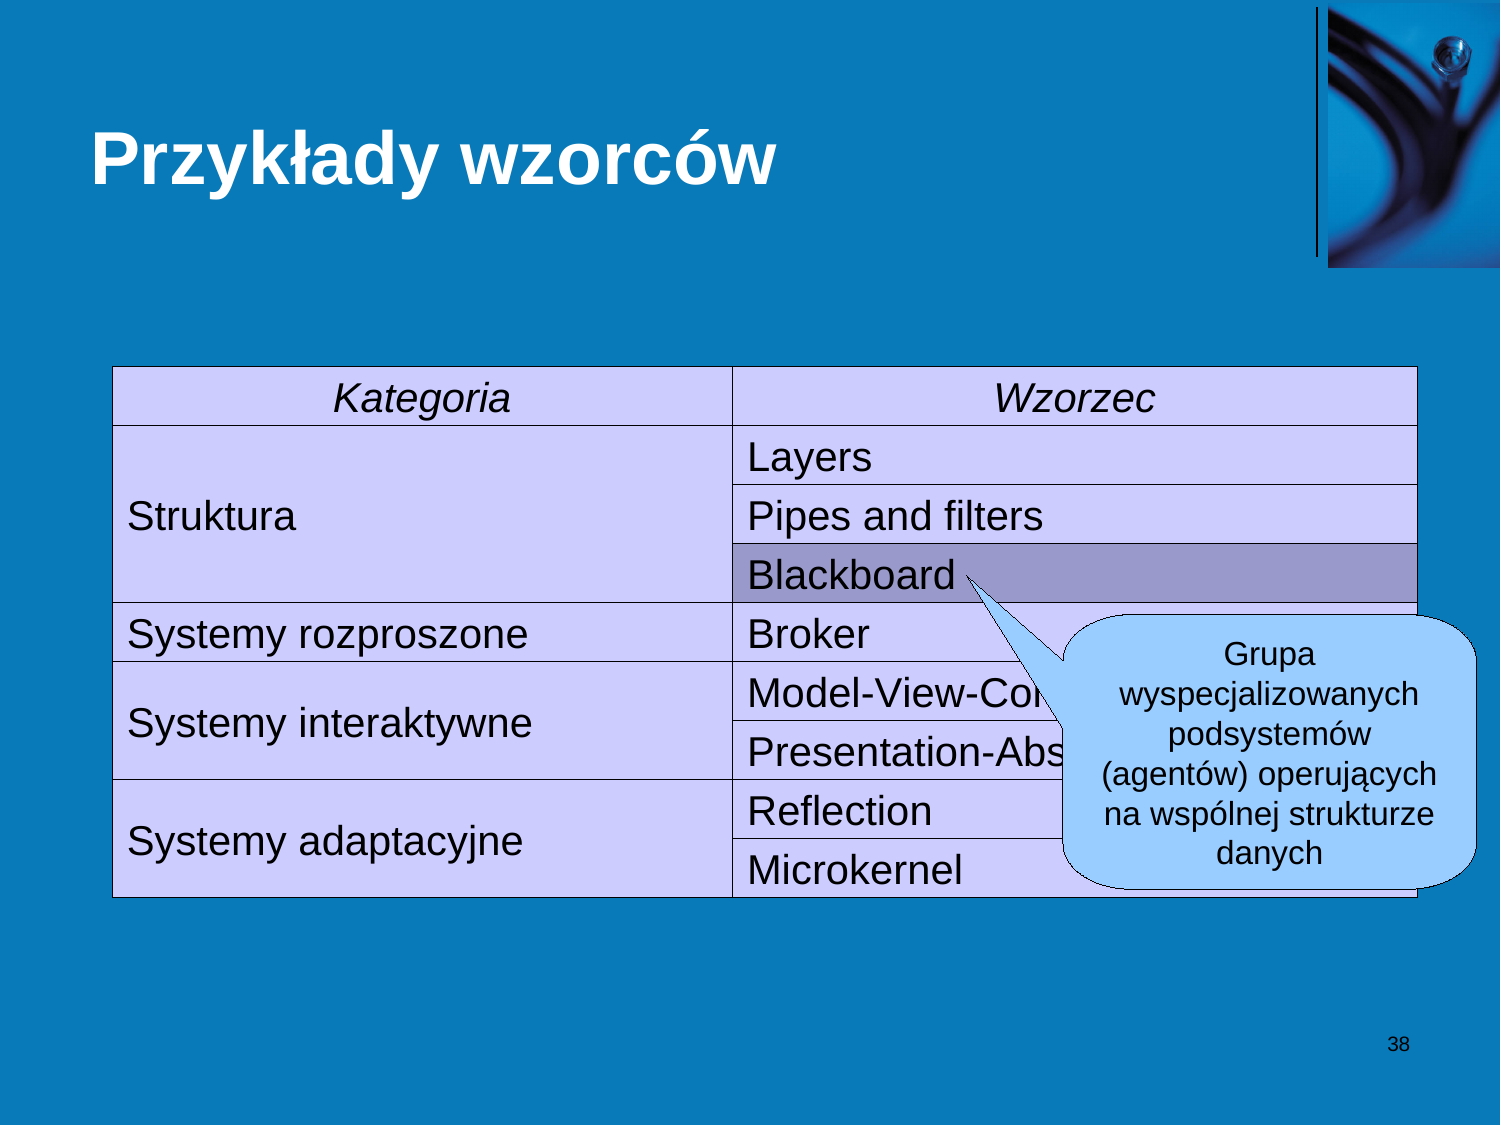

# Przykłady wzorców
Kategoria
Wzorzec
Struktura
Layers
Pipes and filters
Blackboard
Systemy rozproszone
Broker
Systemy interaktywne
Model-View-Controller
Presentation-Abstraction-Control
Systemy adaptacyjne
Reflection
Microkernel
Grupa wyspecjalizowanych podsystemów (agentów) operujących na wspólnej strukturze danych
38